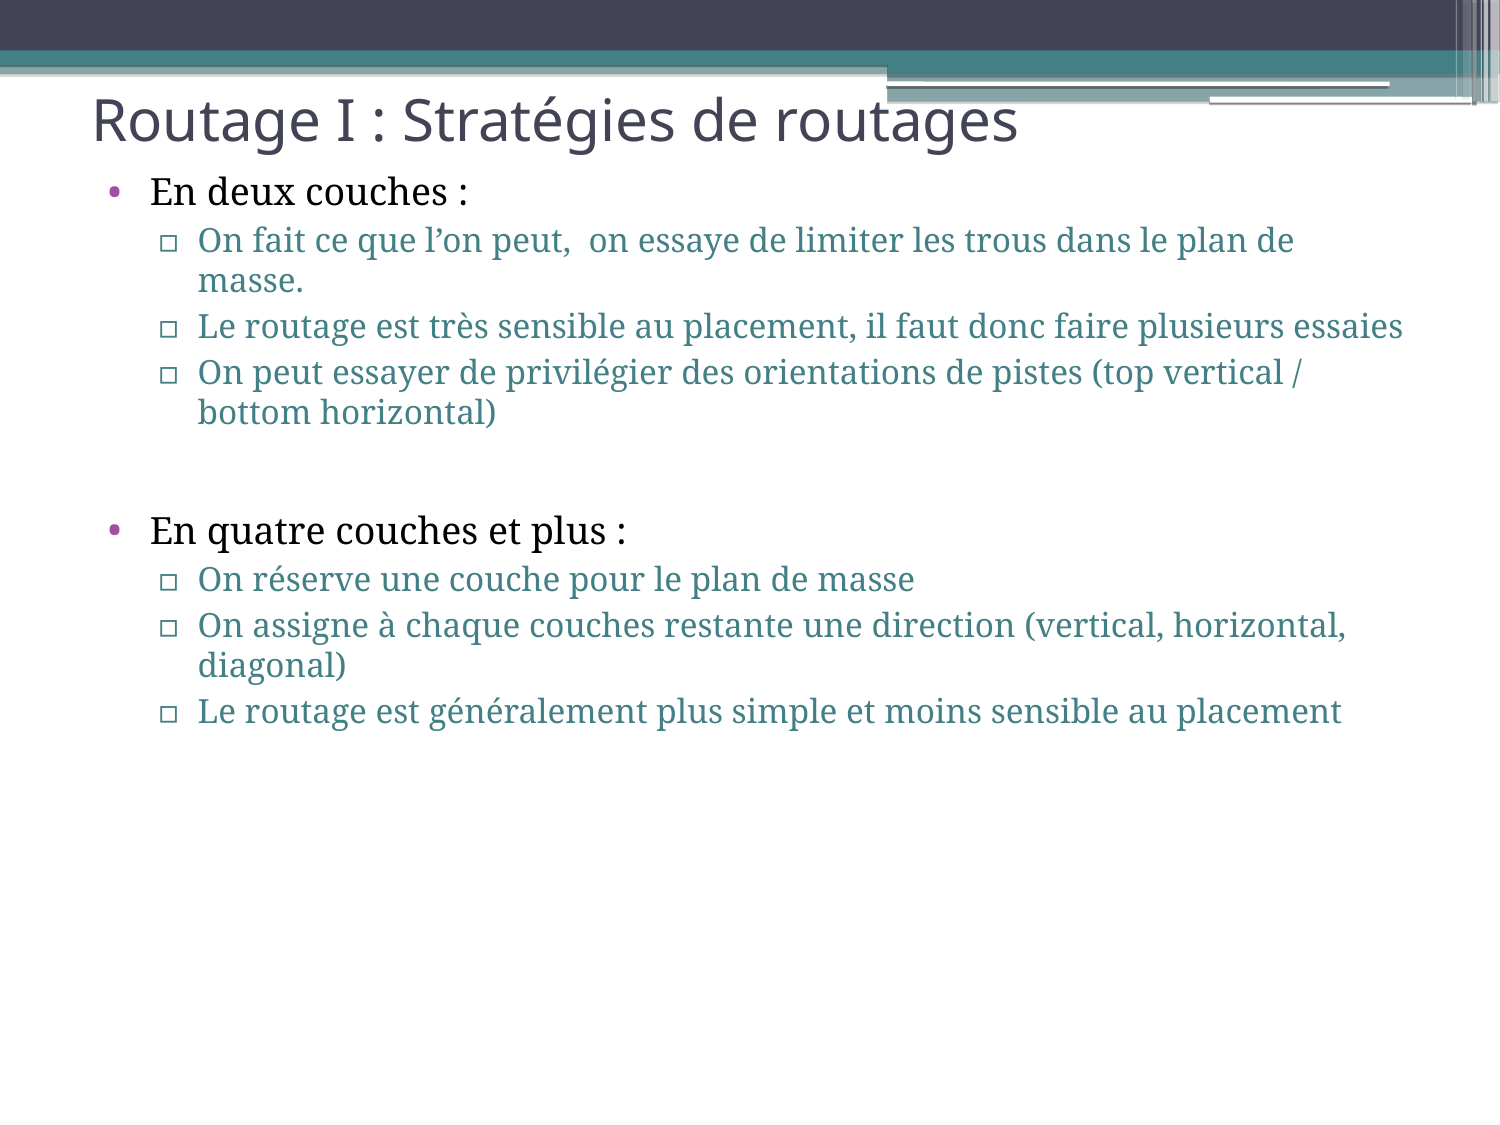

# Routage I : Stratégies de routages
En deux couches :
On fait ce que l’on peut, on essaye de limiter les trous dans le plan de masse.
Le routage est très sensible au placement, il faut donc faire plusieurs essaies
On peut essayer de privilégier des orientations de pistes (top vertical / bottom horizontal)
En quatre couches et plus :
On réserve une couche pour le plan de masse
On assigne à chaque couches restante une direction (vertical, horizontal, diagonal)
Le routage est généralement plus simple et moins sensible au placement